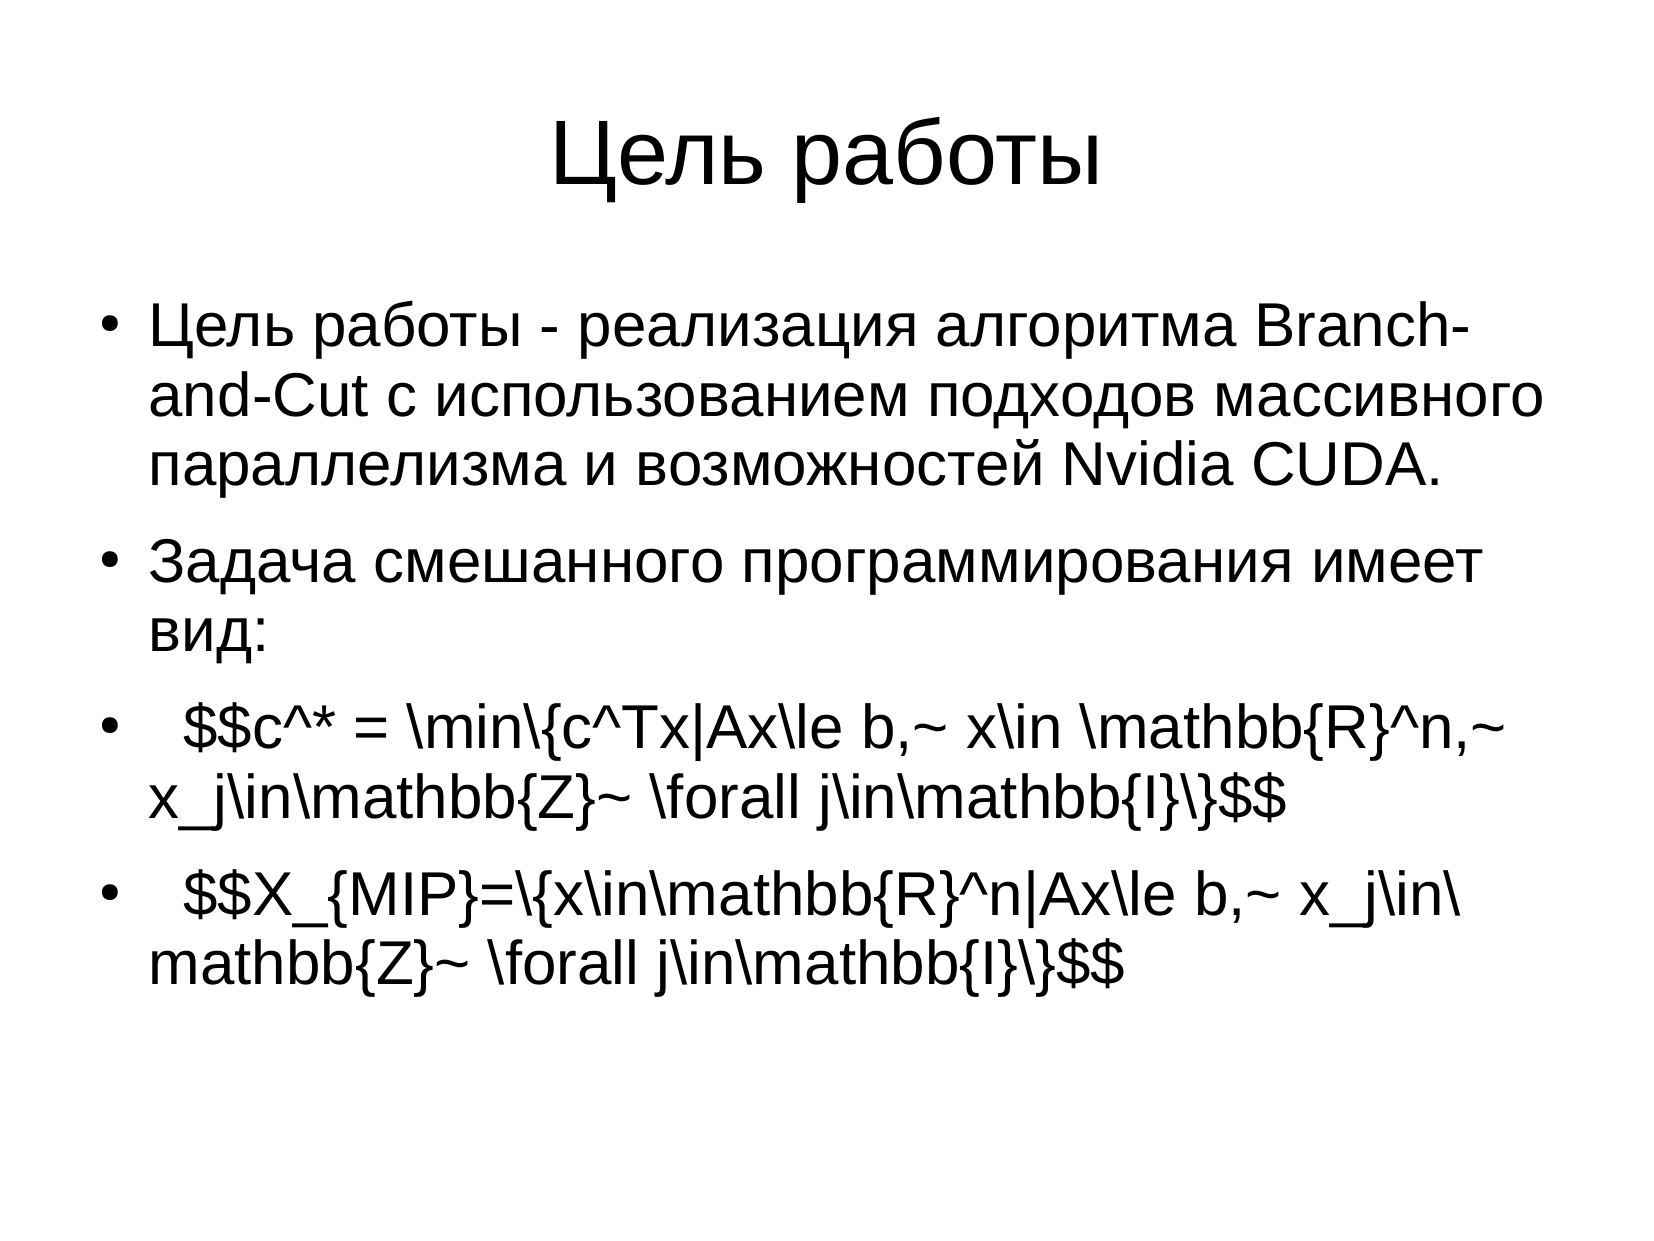

# Цель работы
Цель работы - реализация алгоритма Branch-and-Cut с использованием подходов массивного параллелизма и возможностей Nvidia CUDA.
Задача смешанного программирования имеет вид:
 $$c^* = \min\{c^Tx|Ax\le b,~ x\in \mathbb{R}^n,~ x_j\in\mathbb{Z}~ \forall j\in\mathbb{I}\}$$
 $$X_{MIP}=\{x\in\mathbb{R}^n|Ax\le b,~ x_j\in\mathbb{Z}~ \forall j\in\mathbb{I}\}$$